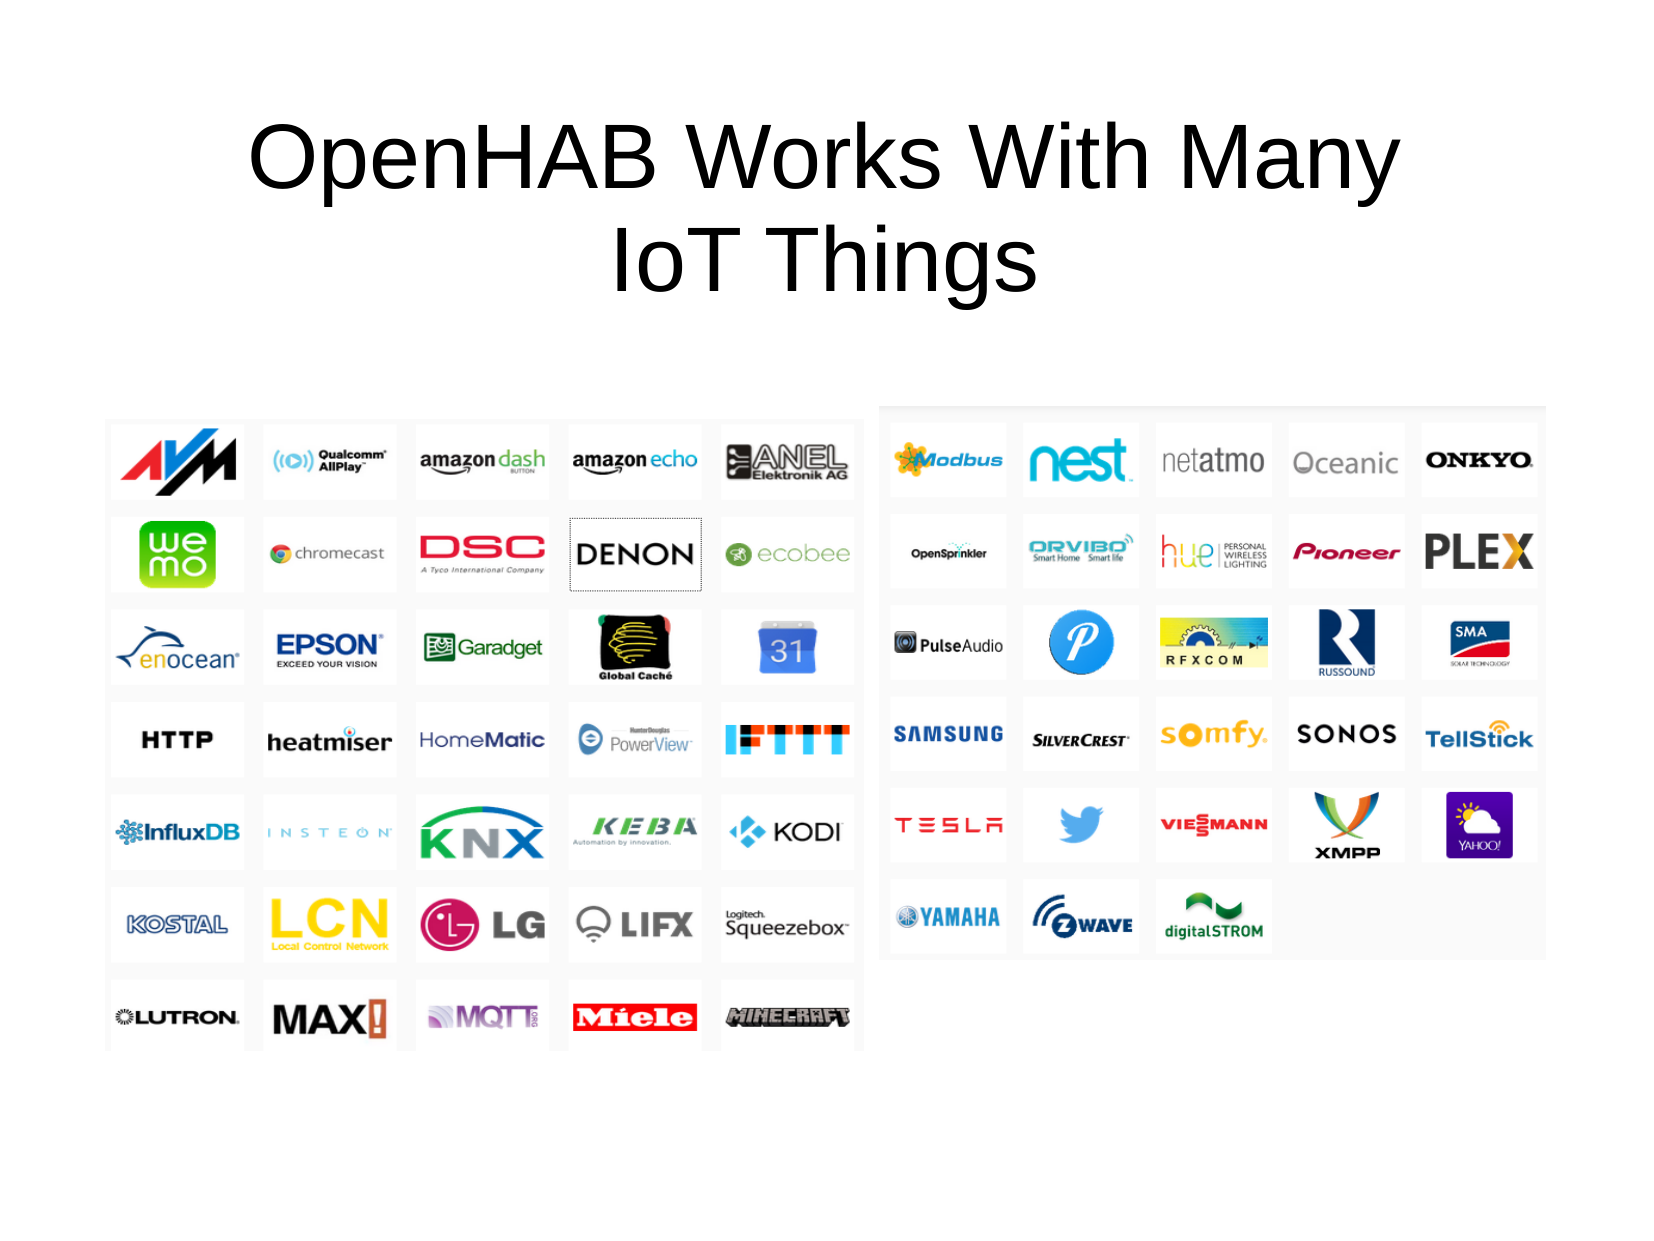

# OpenHAB Works With Many IoT Things